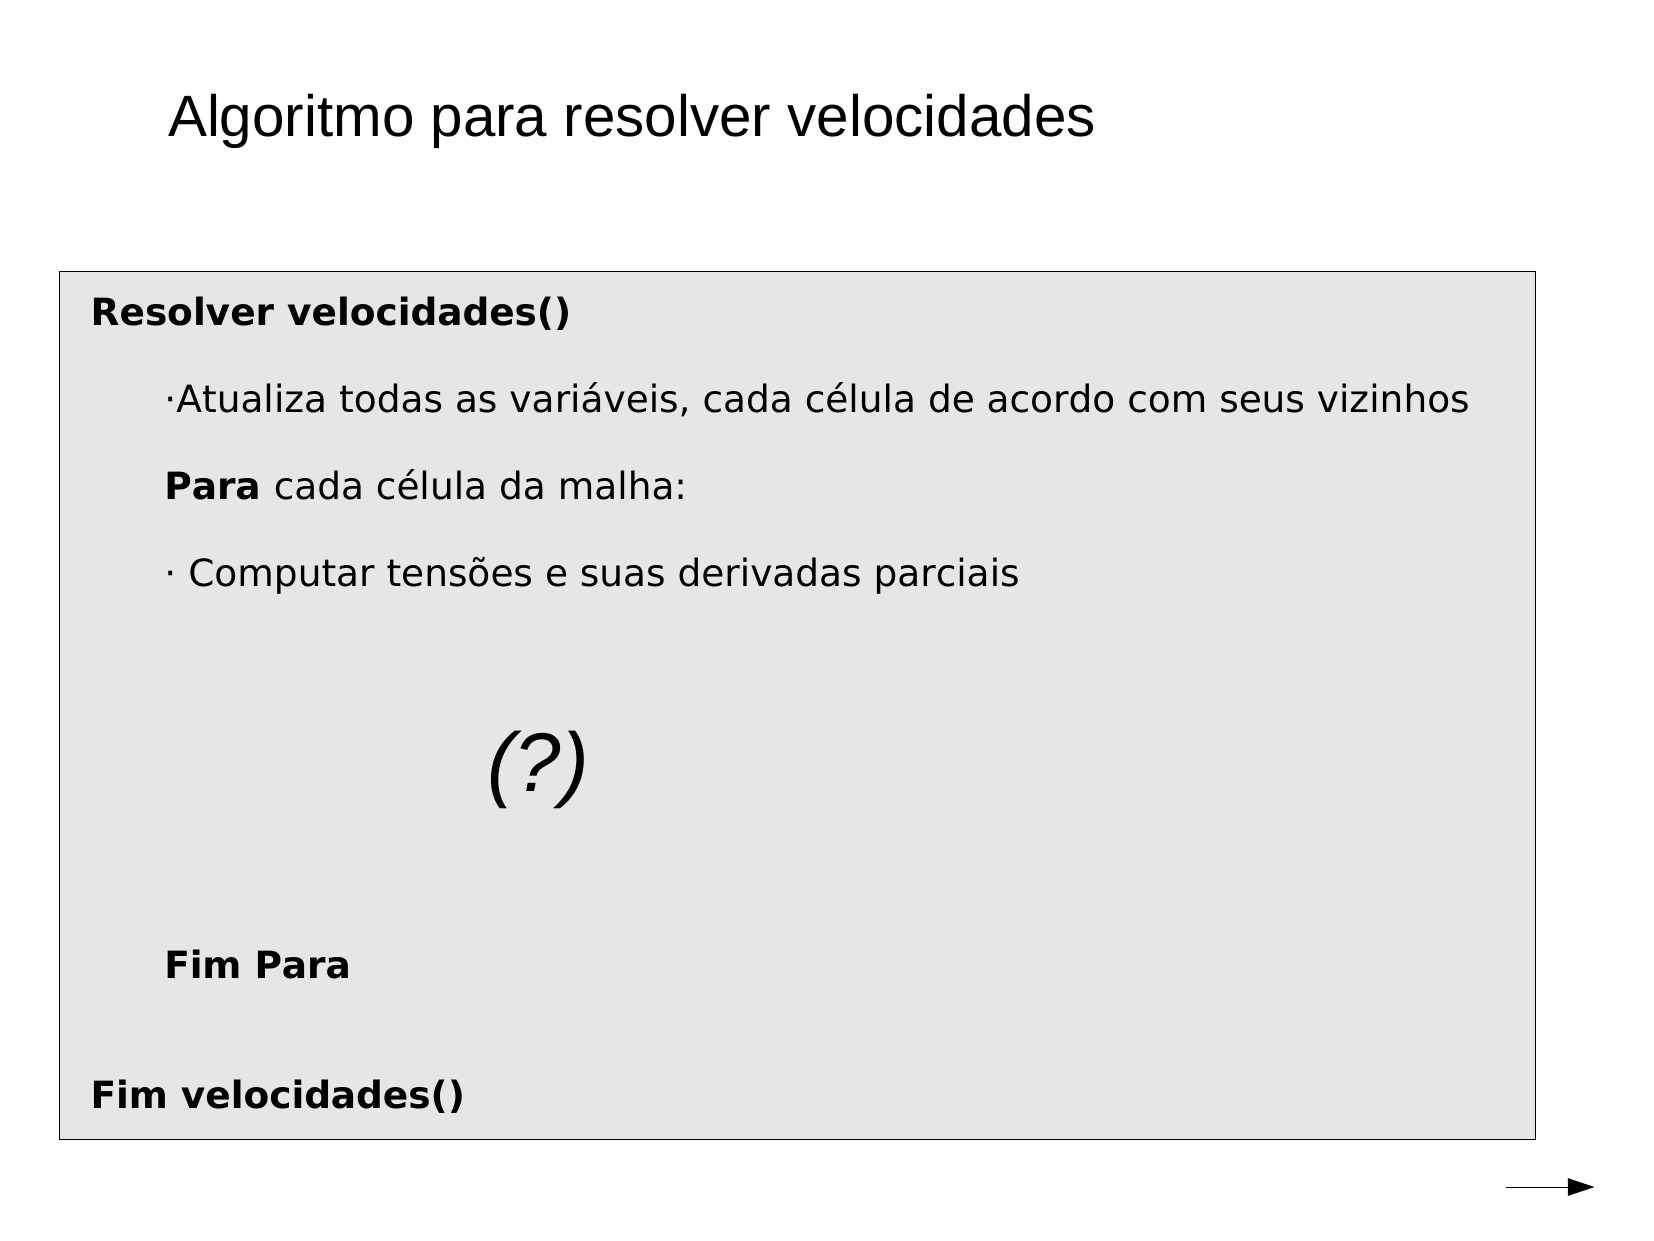

Algoritmo para resolver velocidades
Resolver velocidades()
	·Atualiza todas as variáveis, cada célula de acordo com seus vizinhos
	Para cada célula da malha:
	· Computar tensões e suas derivadas parciais
	Fim Para
Fim velocidades()
(?)